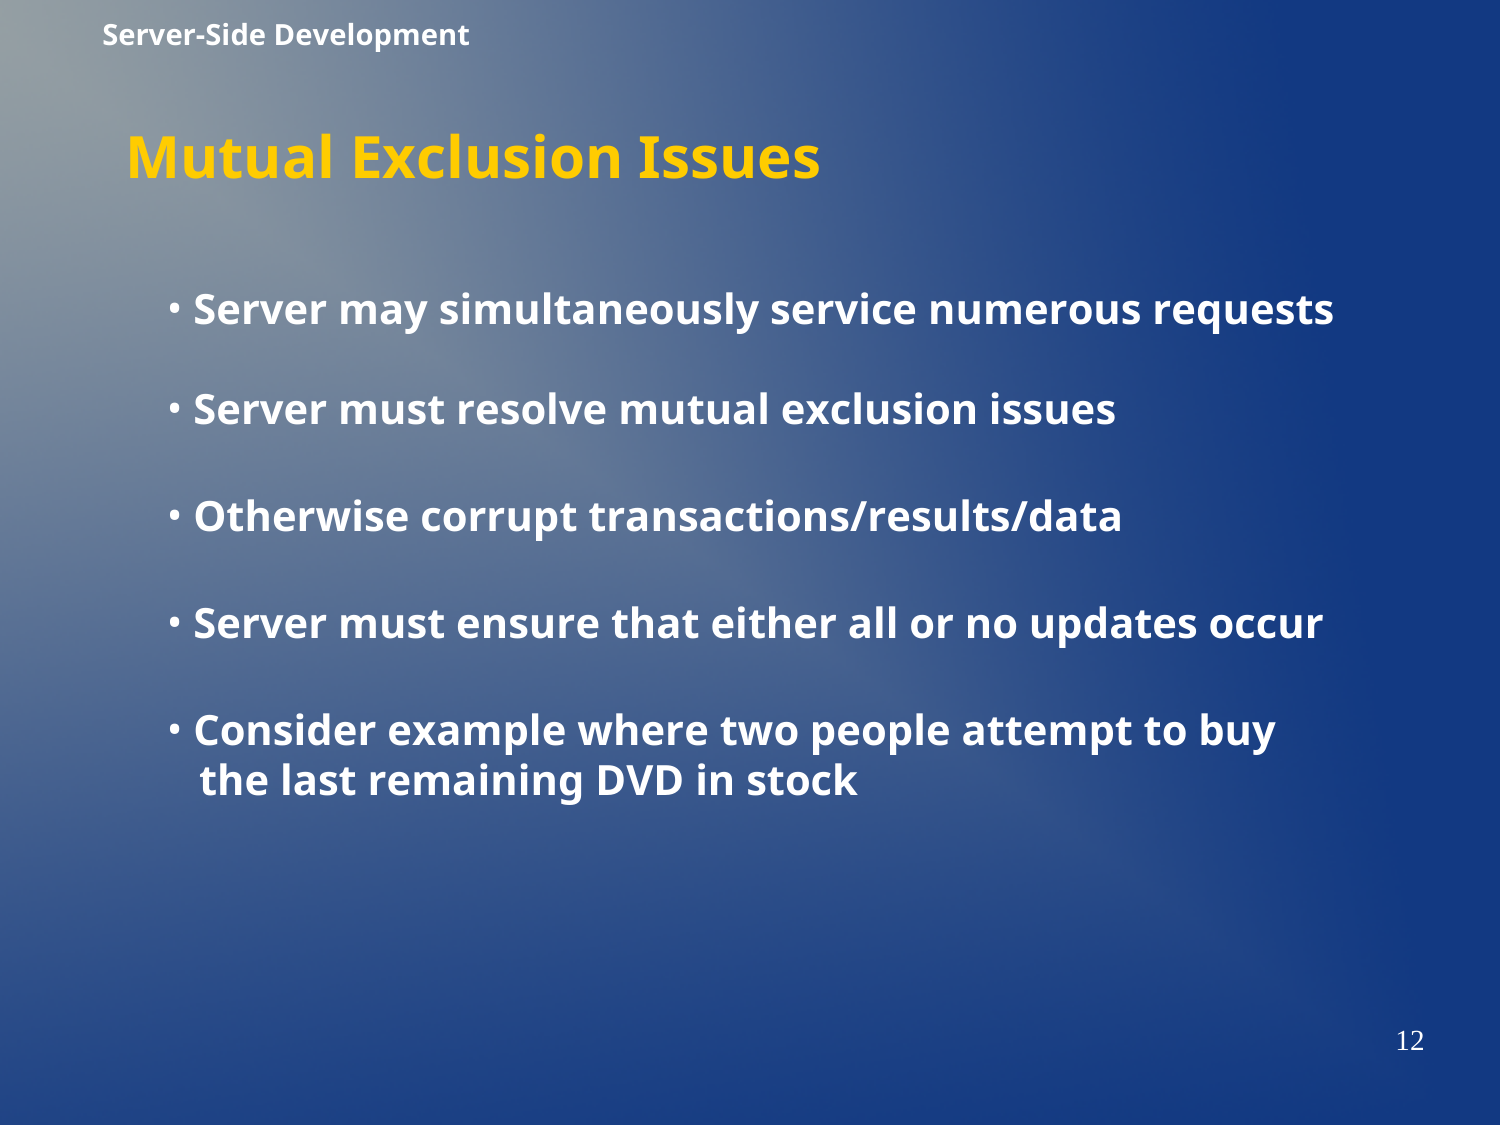

Server-Side Development
Mutual Exclusion Issues
 Server may simultaneously service numerous requests
 Server must resolve mutual exclusion issues
 Otherwise corrupt transactions/results/data
 Server must ensure that either all or no updates occur
 Consider example where two people attempt to buy
 the last remaining DVD in stock
12